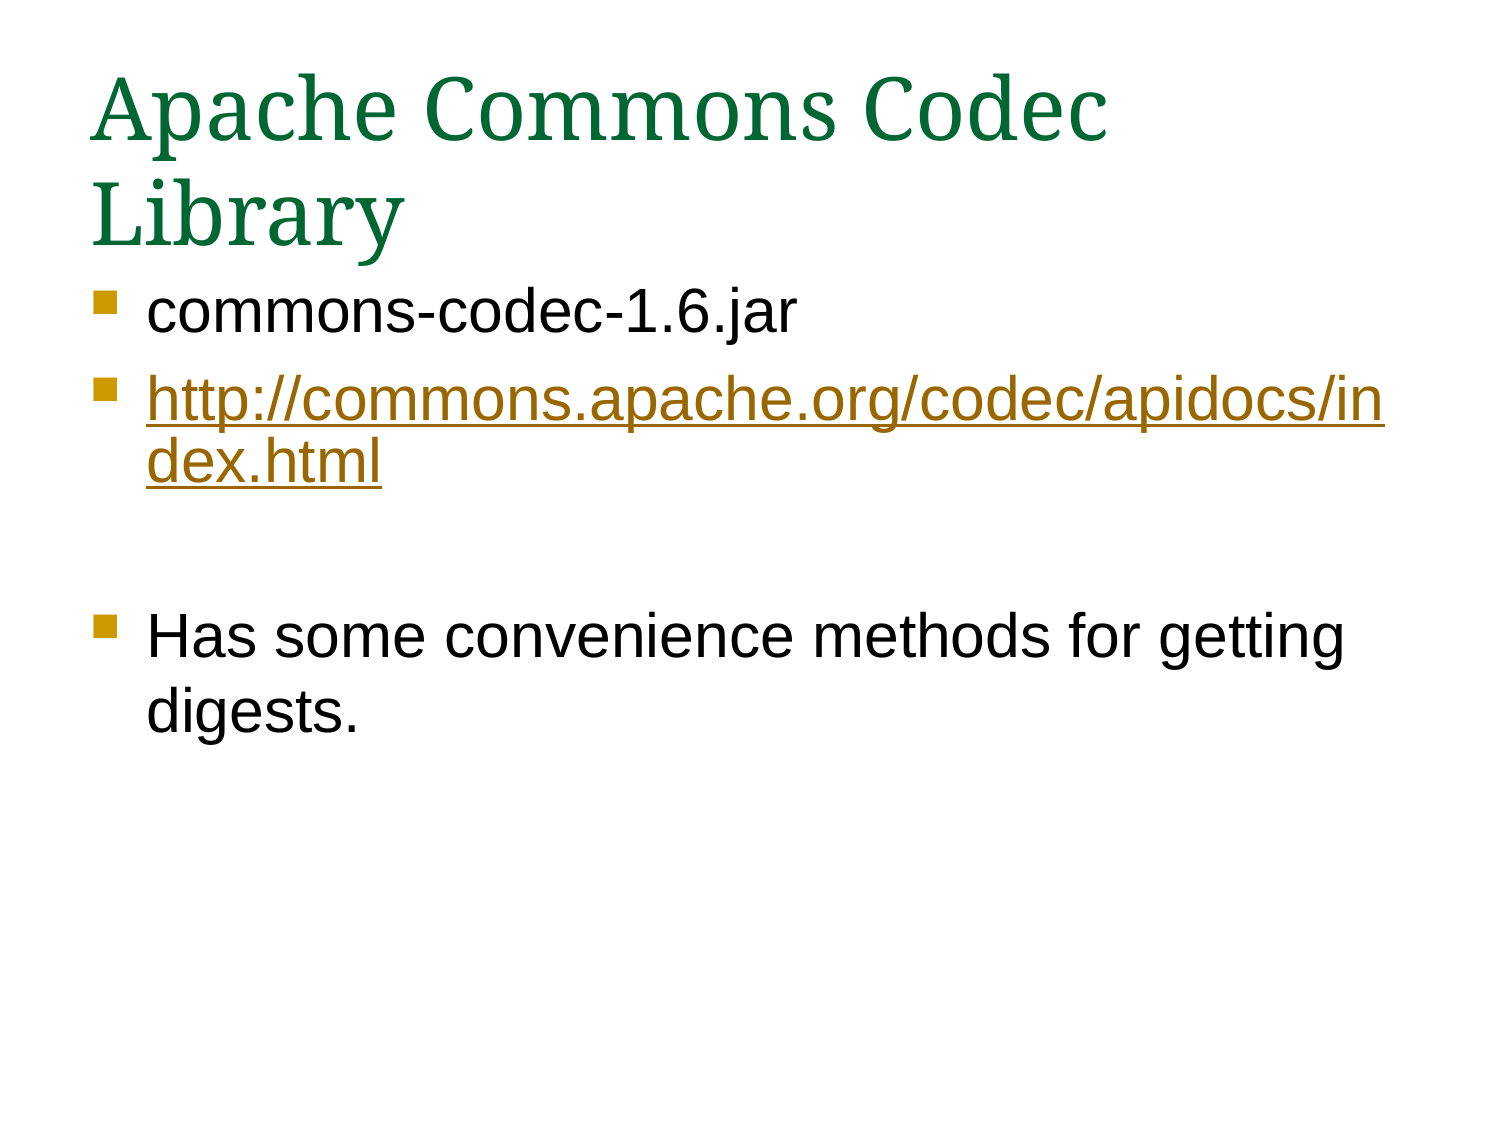

# Apache Commons Codec Library
commons-codec-1.6.jar
http://commons.apache.org/codec/apidocs/index.html
Has some convenience methods for getting digests.